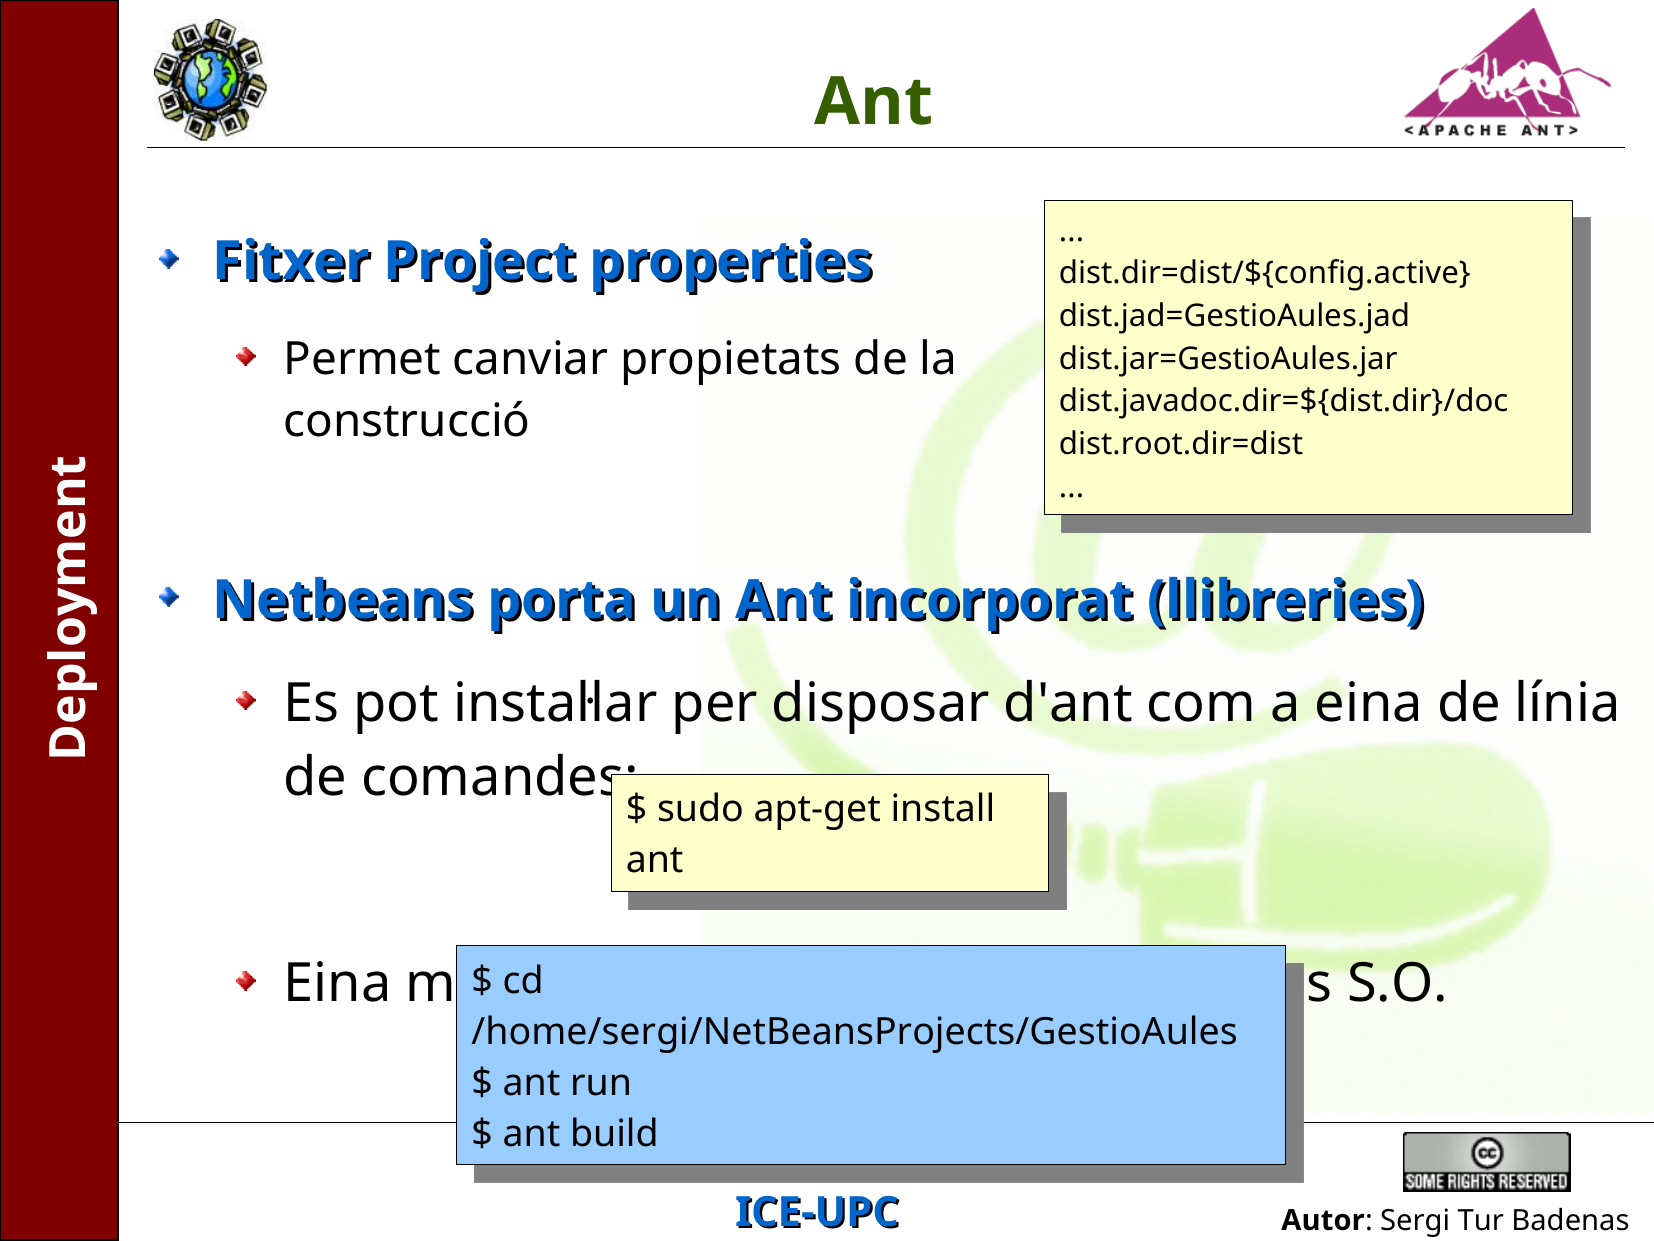

# Ant
...
dist.dir=dist/${config.active}
dist.jad=GestioAules.jad
dist.jar=GestioAules.jar
dist.javadoc.dir=${dist.dir}/doc
dist.root.dir=dist
...
Fitxer Project properties
Permet canviar propietats de la construcció
Netbeans porta un Ant incorporat (llibreries)
Es pot instal·lar per disposar d'ant com a eina de línia de comandes:
Eina multiplataforma disponible en altres S.O.
$ sudo apt-get install ant
$ cd /home/sergi/NetBeansProjects/GestioAules
$ ant run
$ ant build